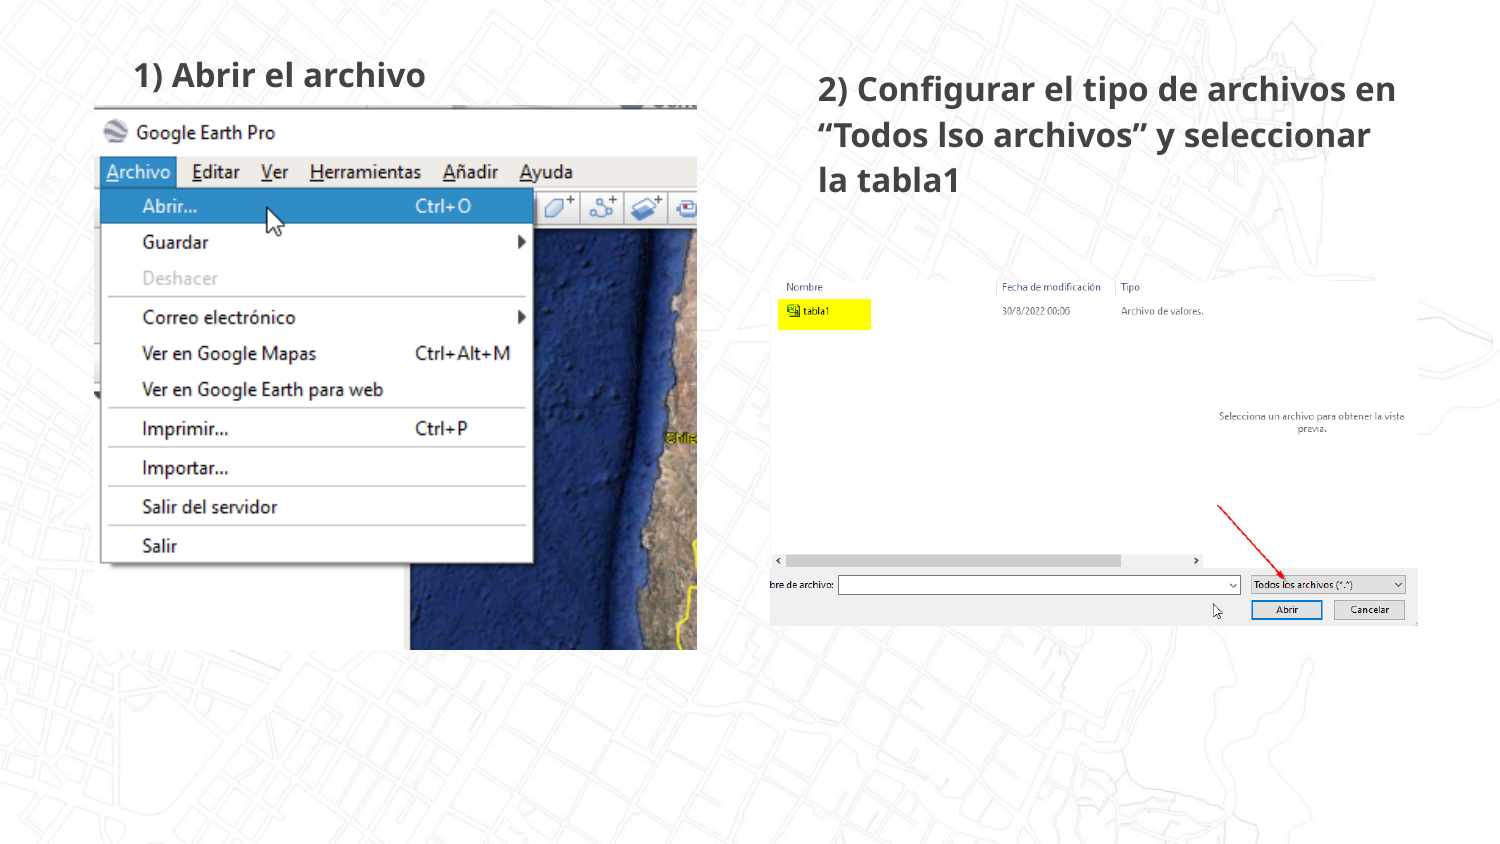

1) Abrir el archivo
2) Configurar el tipo de archivos en “Todos lso archivos” y seleccionar la tabla1